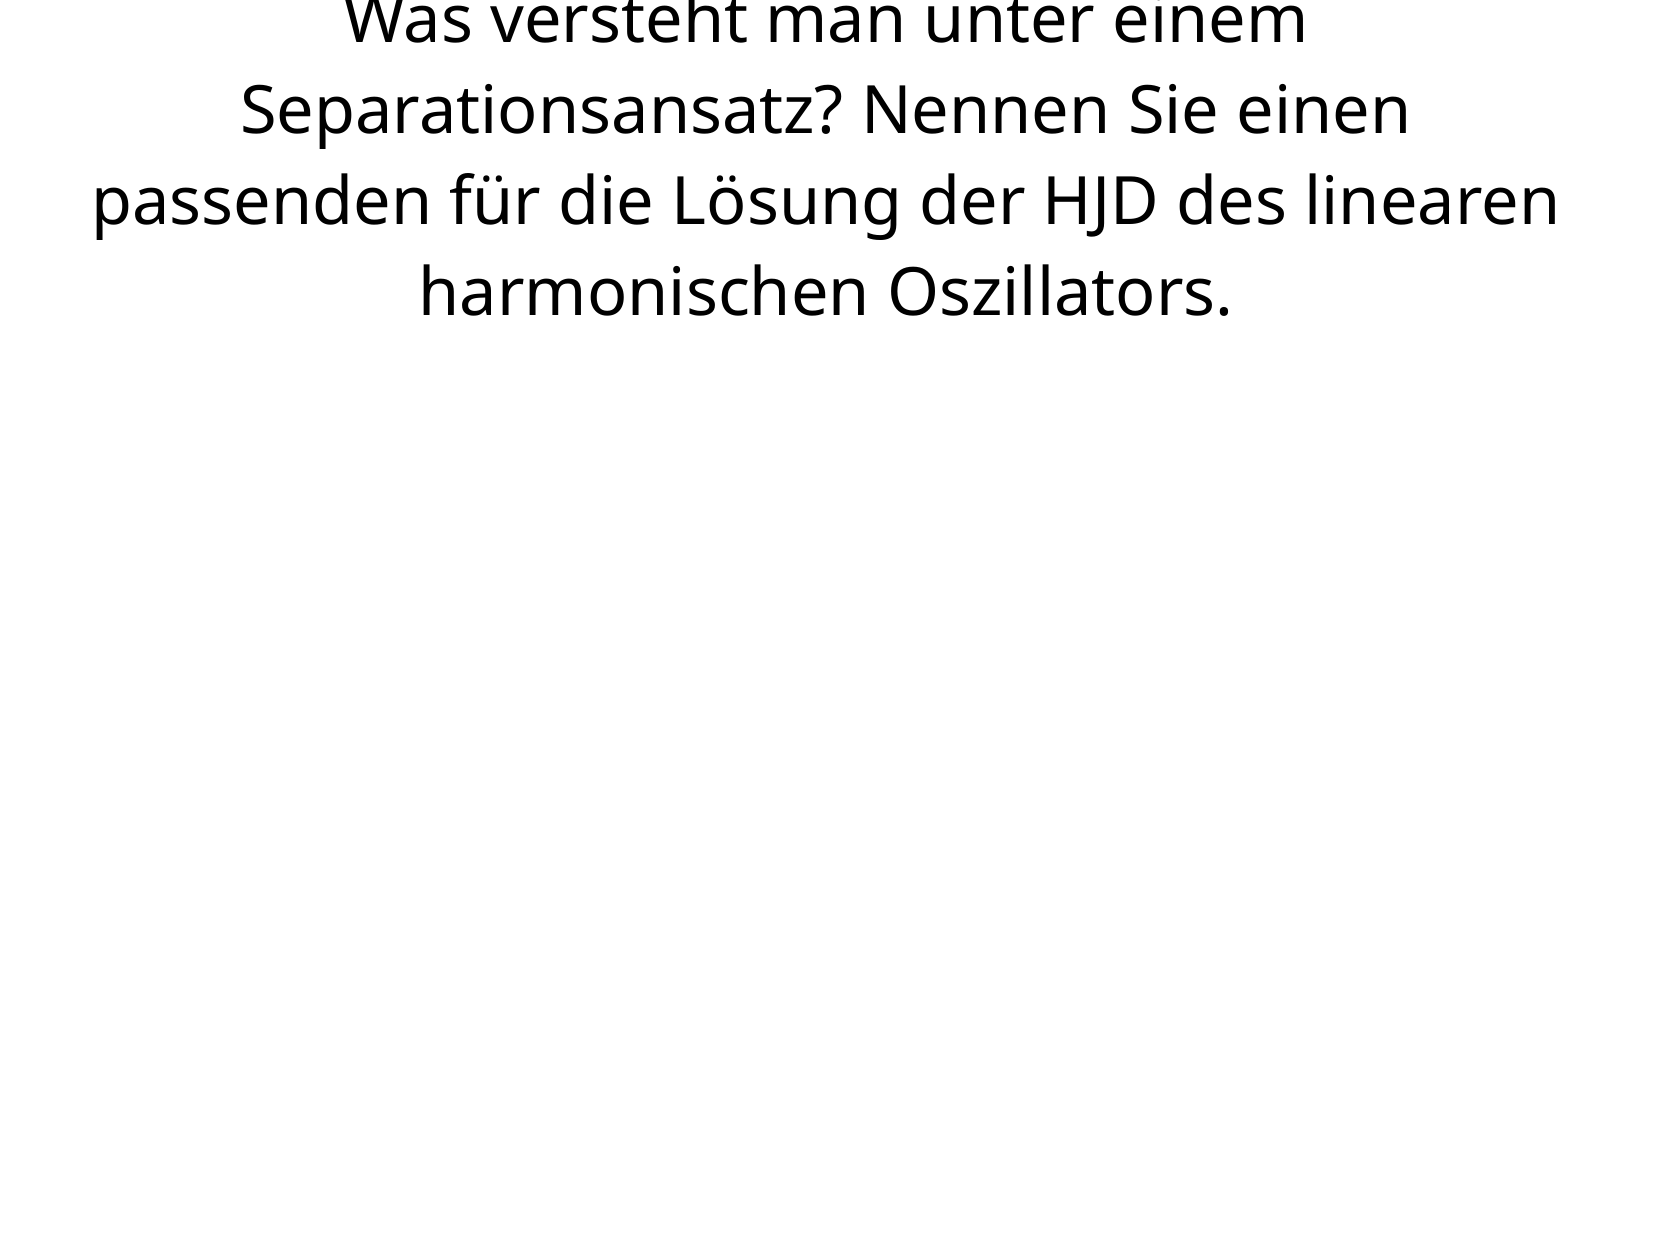

# Was versteht man unter einem Separationsansatz? Nennen Sie einen passenden für die Lösung der HJD des linearen harmonischen Oszillators.